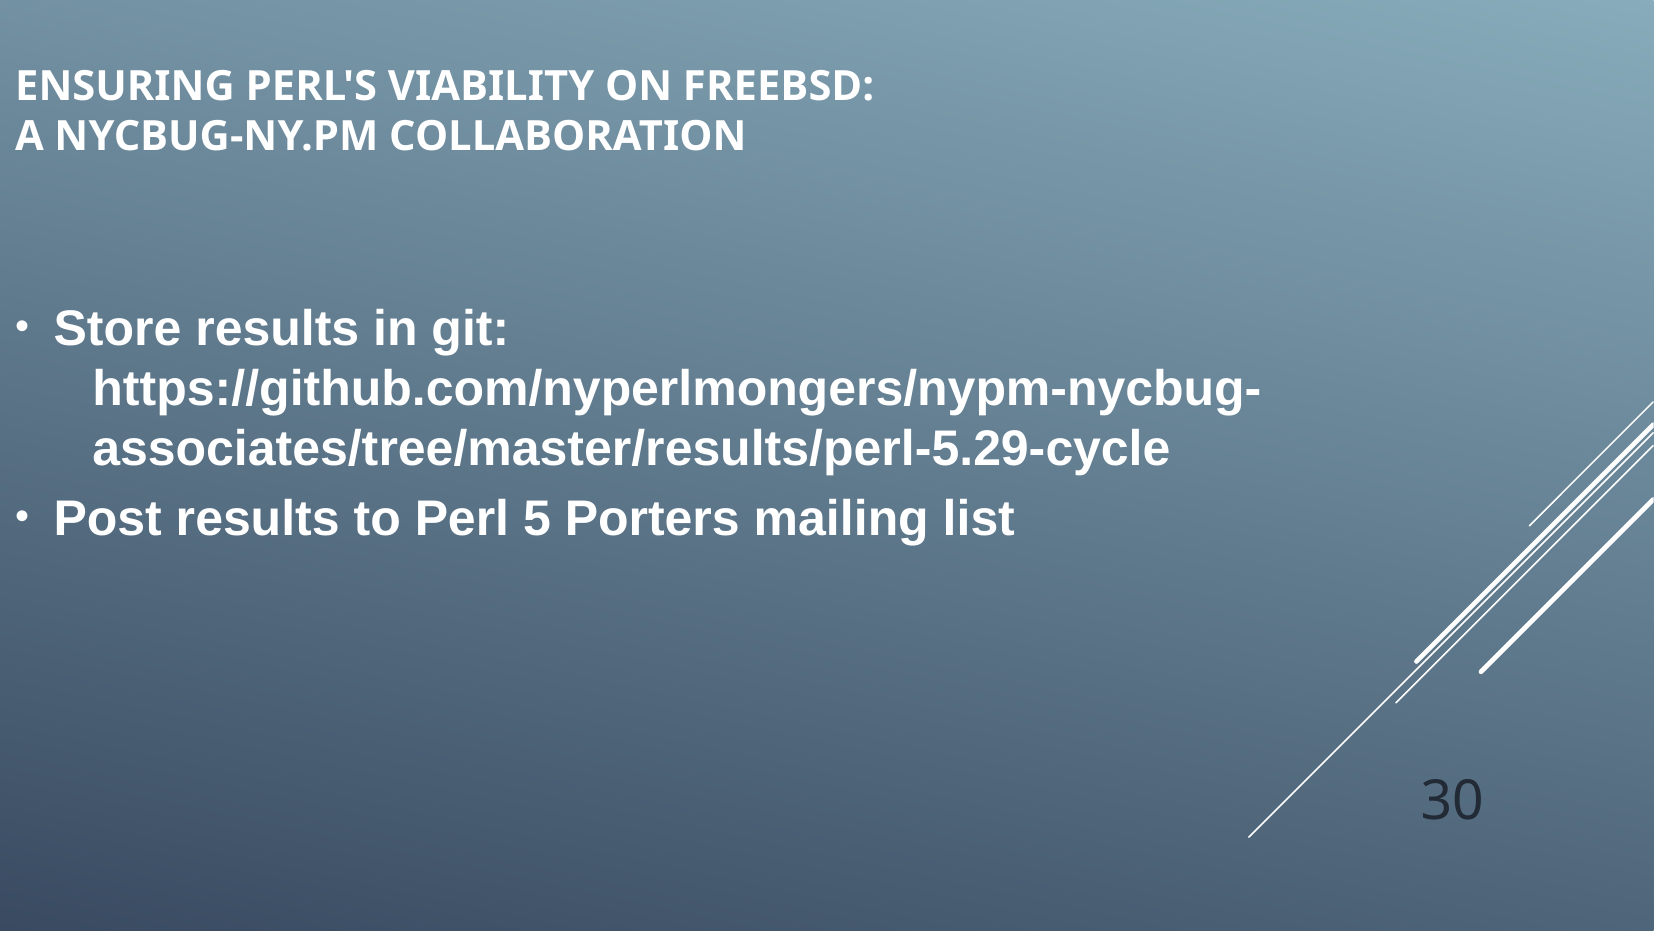

# Ensuring Perl's Viability on FreeBSD: A NYCBUG-NY.PM Collaboration
Store results in git: https://github.com/nyperlmongers/nypm-nycbug-associates/tree/master/results/perl-5.29-cycle
Post results to Perl 5 Porters mailing list
30